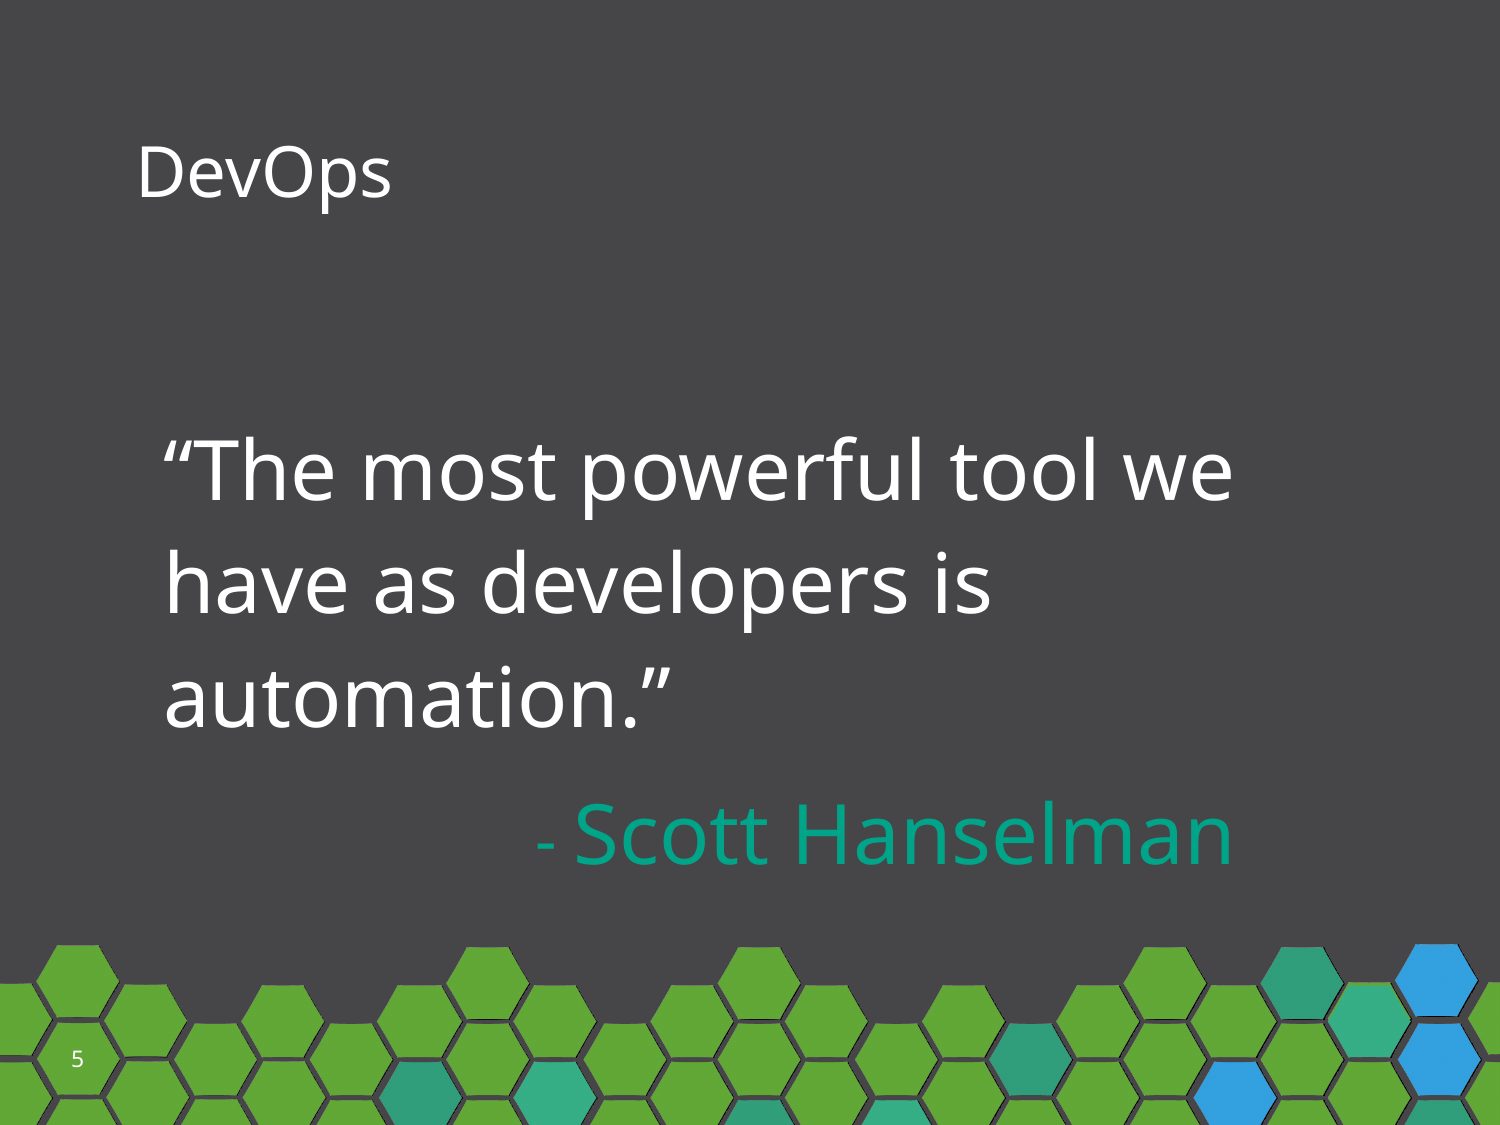

# DevOps
“The most powerful tool we have as developers is automation.”
- Scott Hanselman